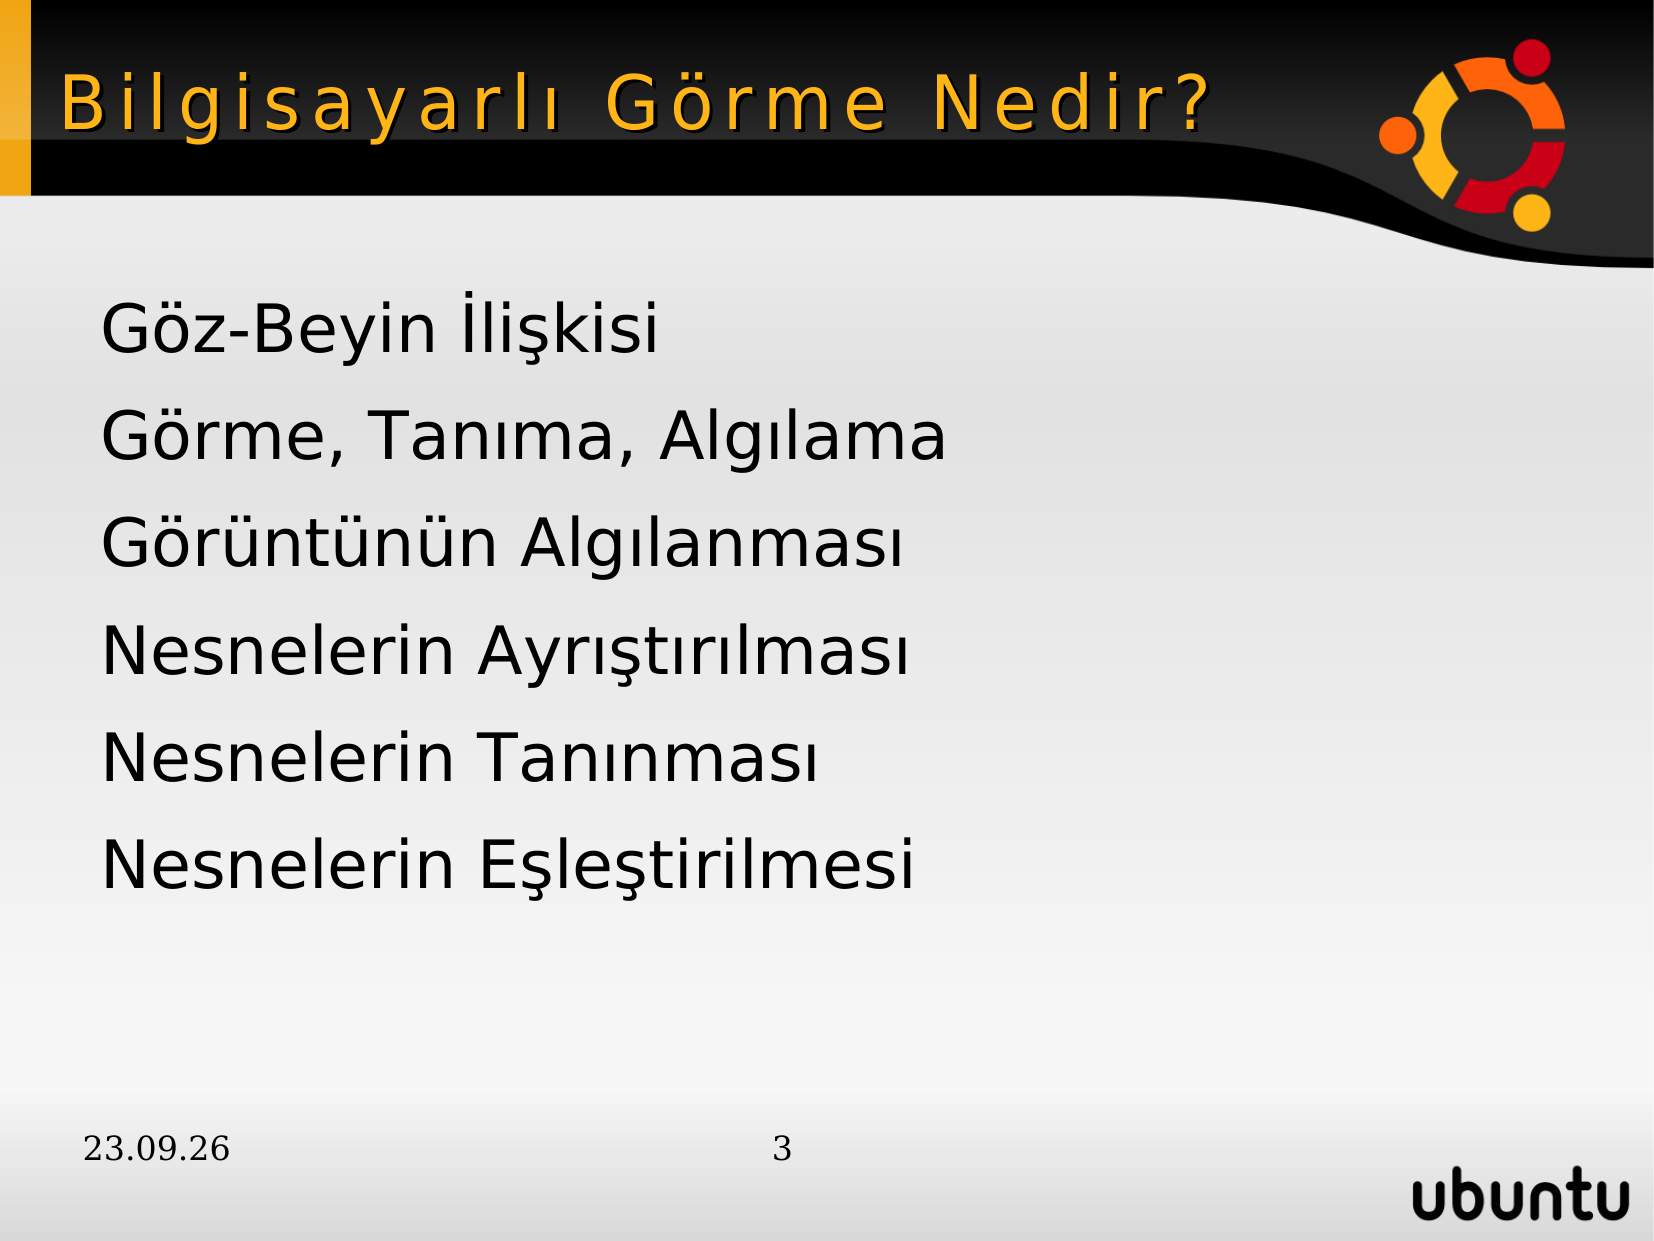

# Bilgisayarlı Görme Nedir?
Göz-Beyin İlişkisi
Görme, Tanıma, Algılama
Görüntünün Algılanması
Nesnelerin Ayrıştırılması
Nesnelerin Tanınması
Nesnelerin Eşleştirilmesi
3